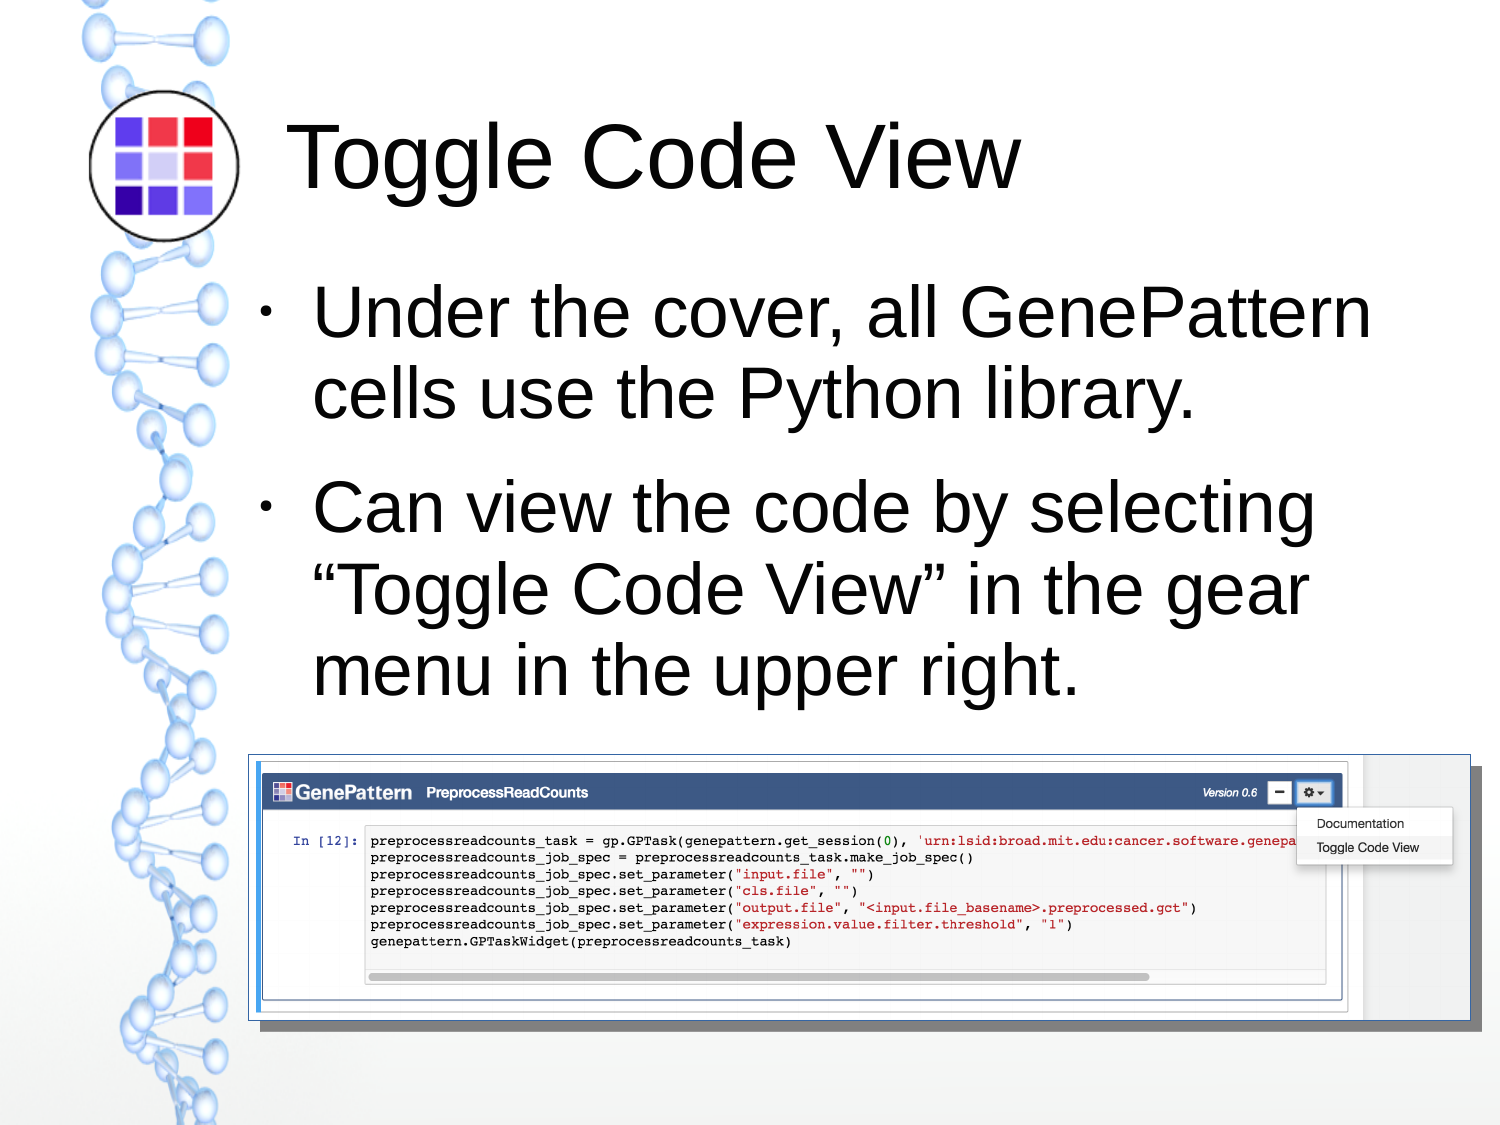

# Toggle Code View
Under the cover, all GenePattern cells use the Python library.
Can view the code by selecting “Toggle Code View” in the gear menu in the upper right.